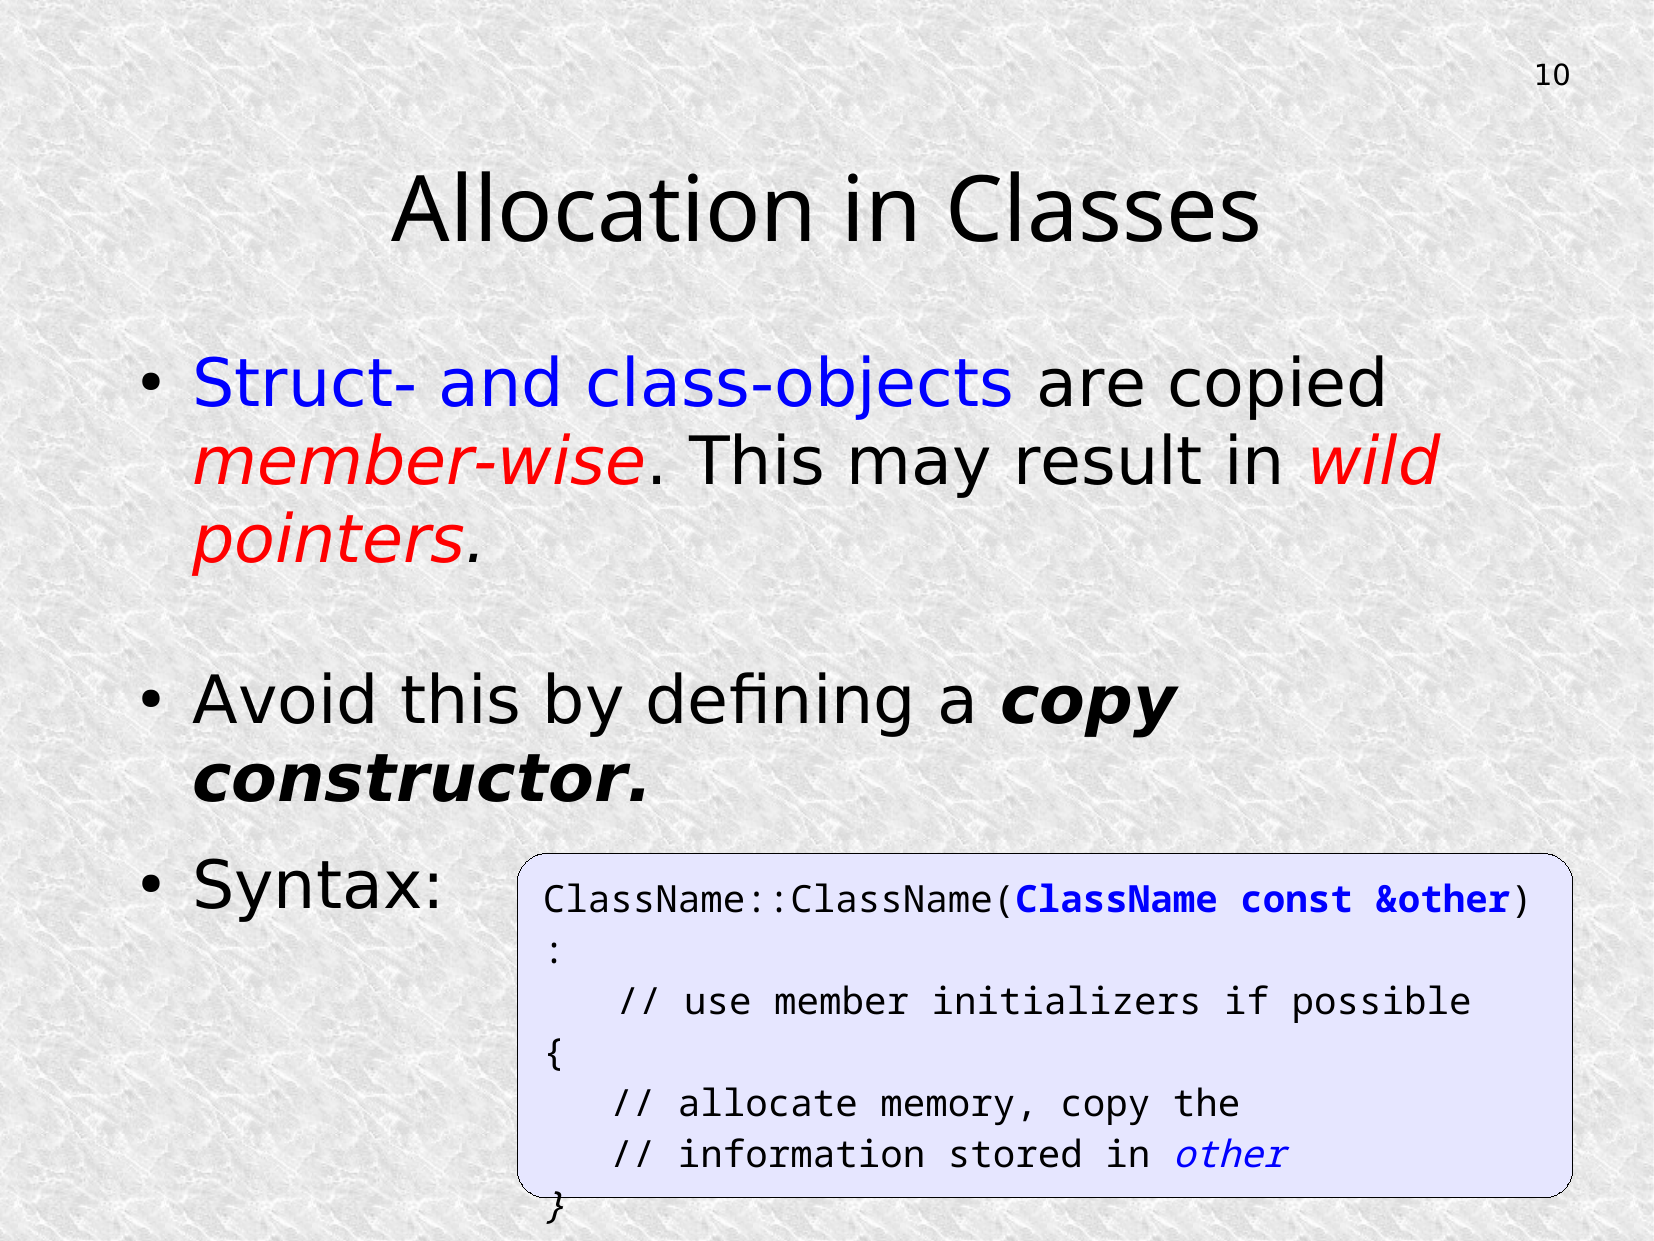

10
# Allocation in Classes
Struct- and class-objects are copied member-wise. This may result in wild pointers.
Avoid this by defining a copy constructor.
Syntax:
ClassName::ClassName(ClassName const &other)
:
	// use member initializers if possible
{
 // allocate memory, copy the
 // information stored in other
}